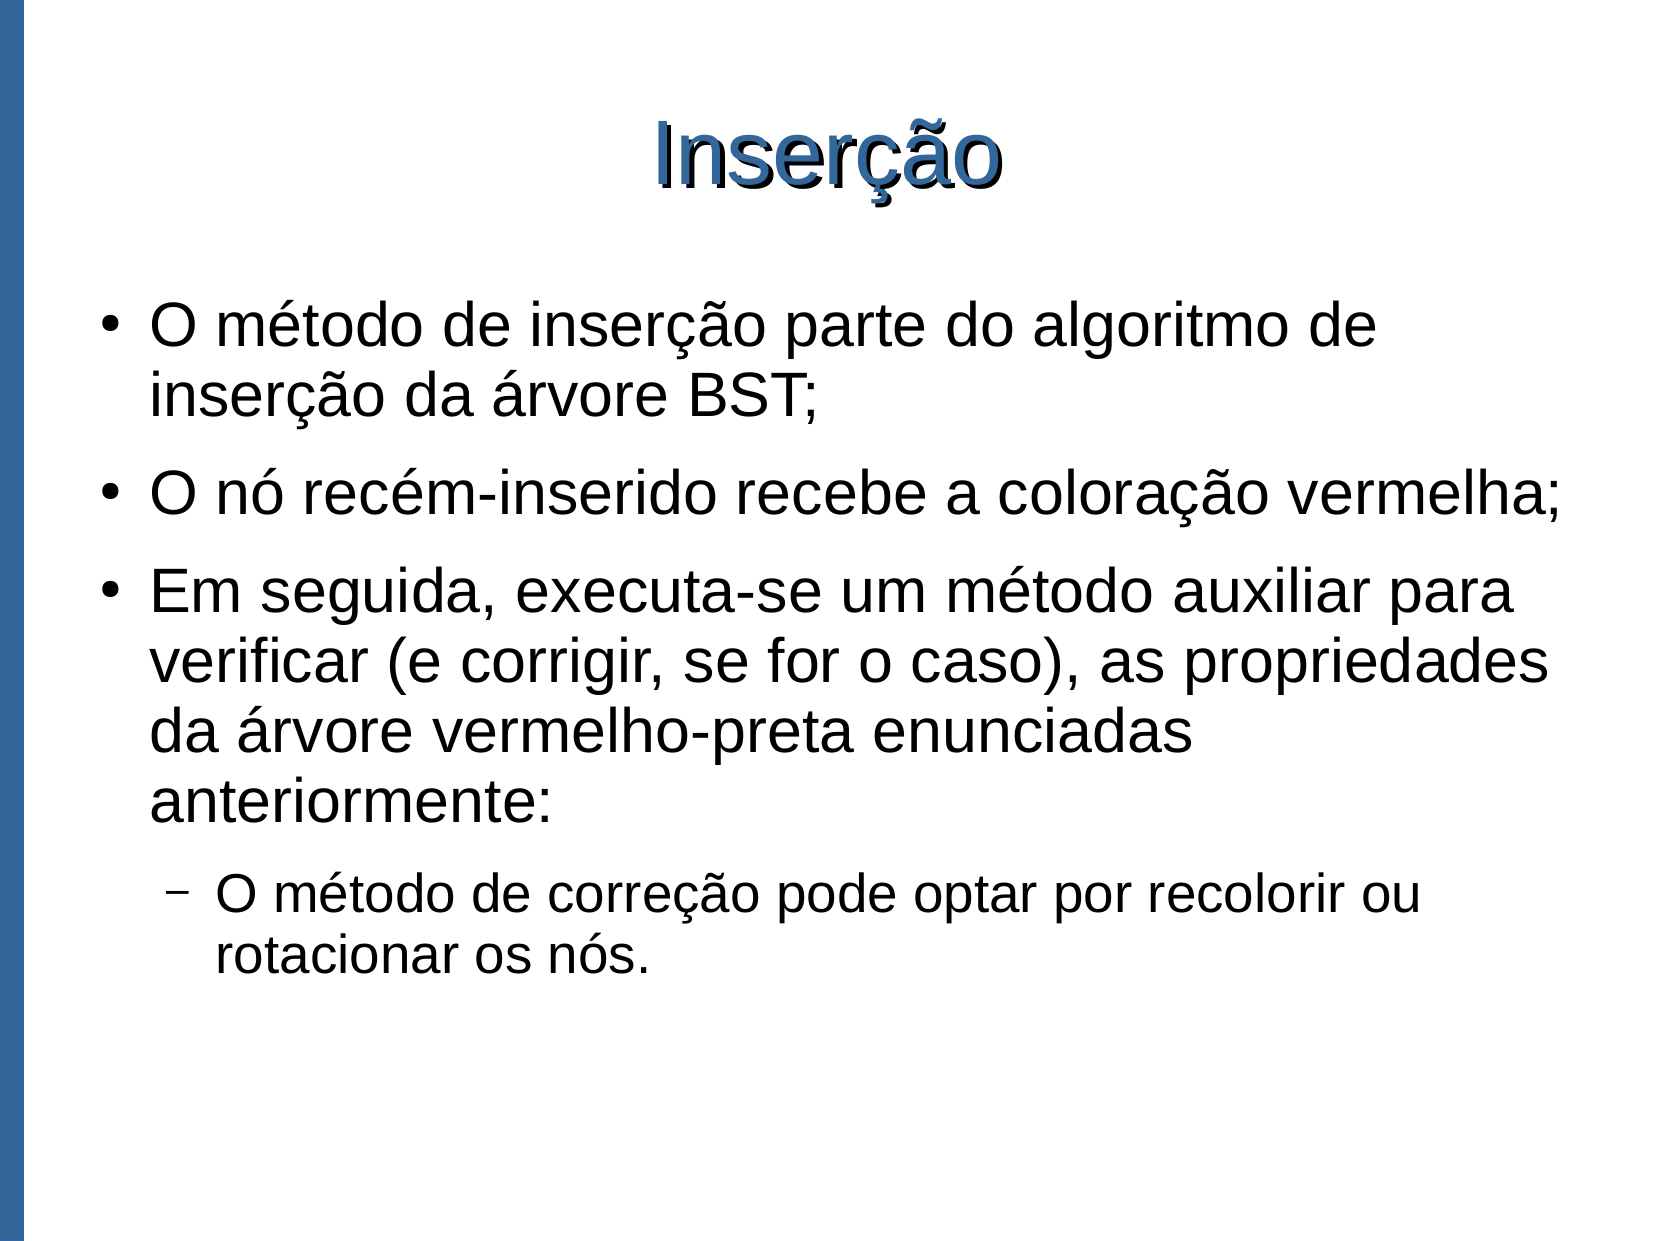

# Inserção
O método de inserção parte do algoritmo de inserção da árvore BST;
O nó recém-inserido recebe a coloração vermelha;
Em seguida, executa-se um método auxiliar para verificar (e corrigir, se for o caso), as propriedades da árvore vermelho-preta enunciadas anteriormente:
O método de correção pode optar por recolorir ou rotacionar os nós.